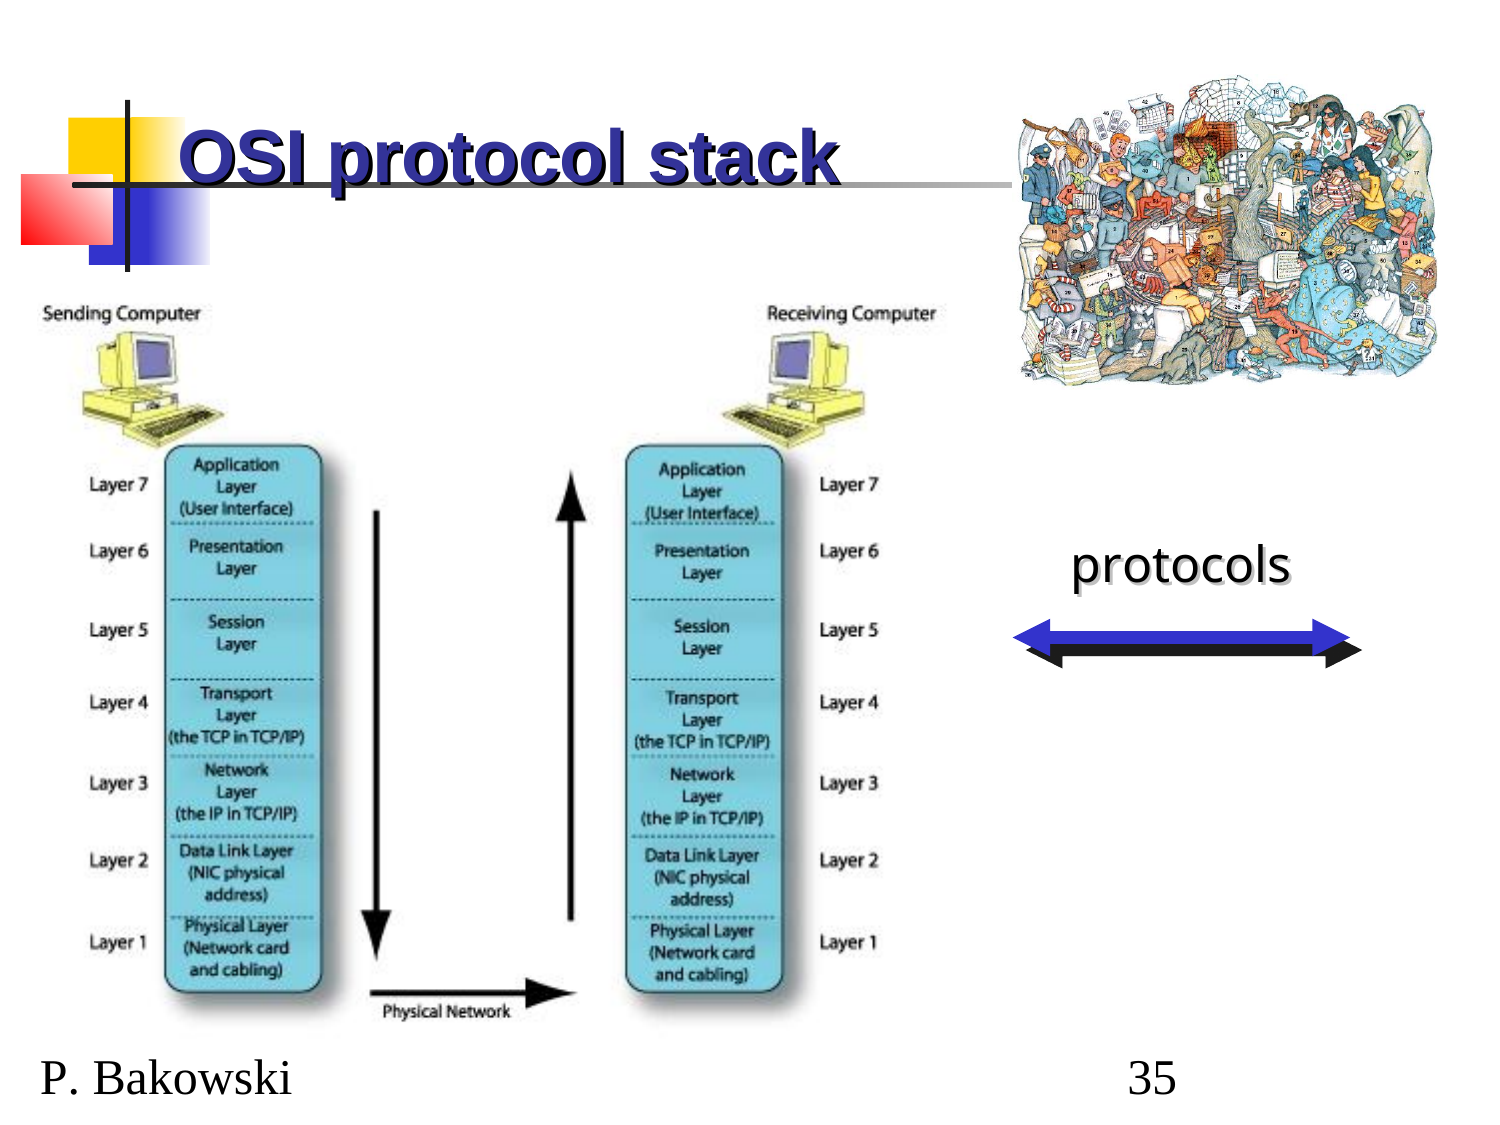

# OSI protocol stack
protocols
P.Bakowski
35